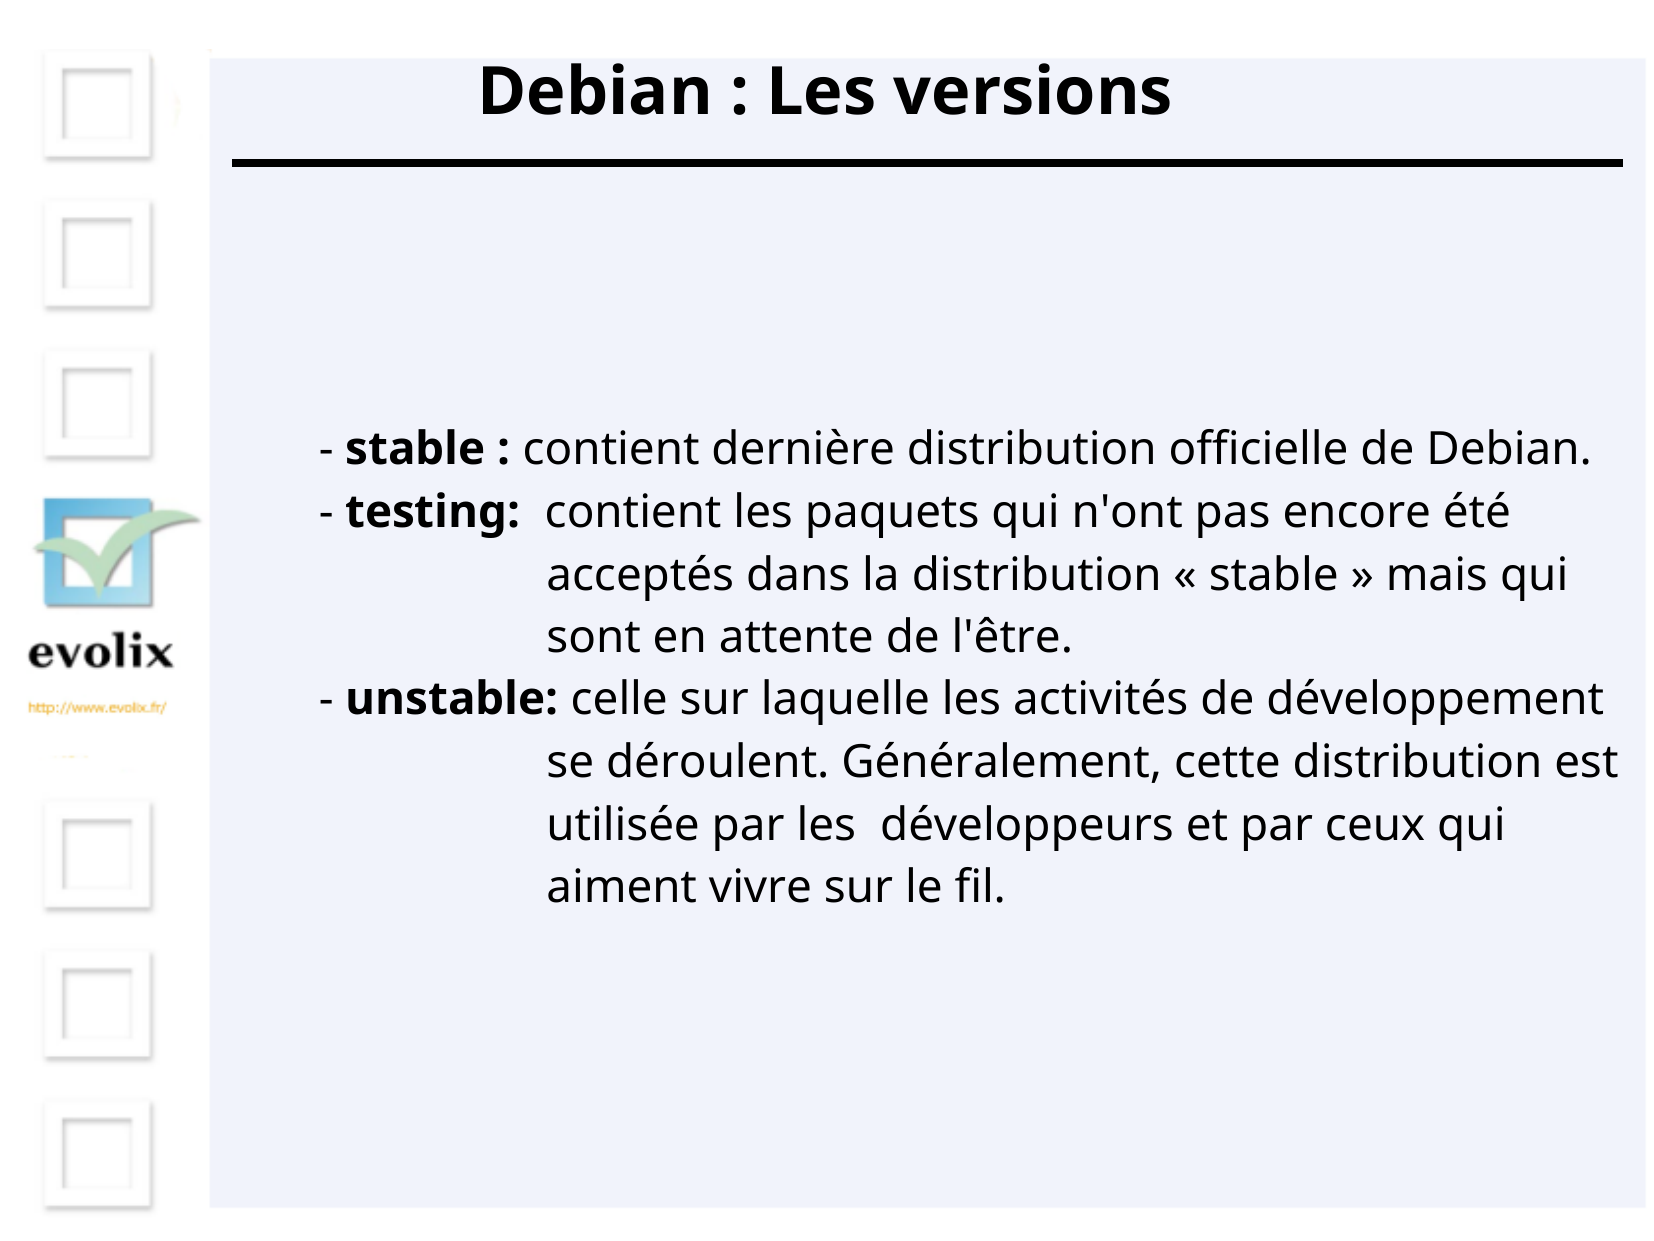

# Debian : Les versions
- stable : contient dernière distribution officielle de Debian.
- testing: contient les paquets qui n'ont pas encore été acceptés dans la distribution « stable » mais qui sont en attente de l'être.
- unstable: celle sur laquelle les activités de développement se déroulent. Généralement, cette distribution est utilisée par les développeurs et par ceux qui aiment vivre sur le fil.